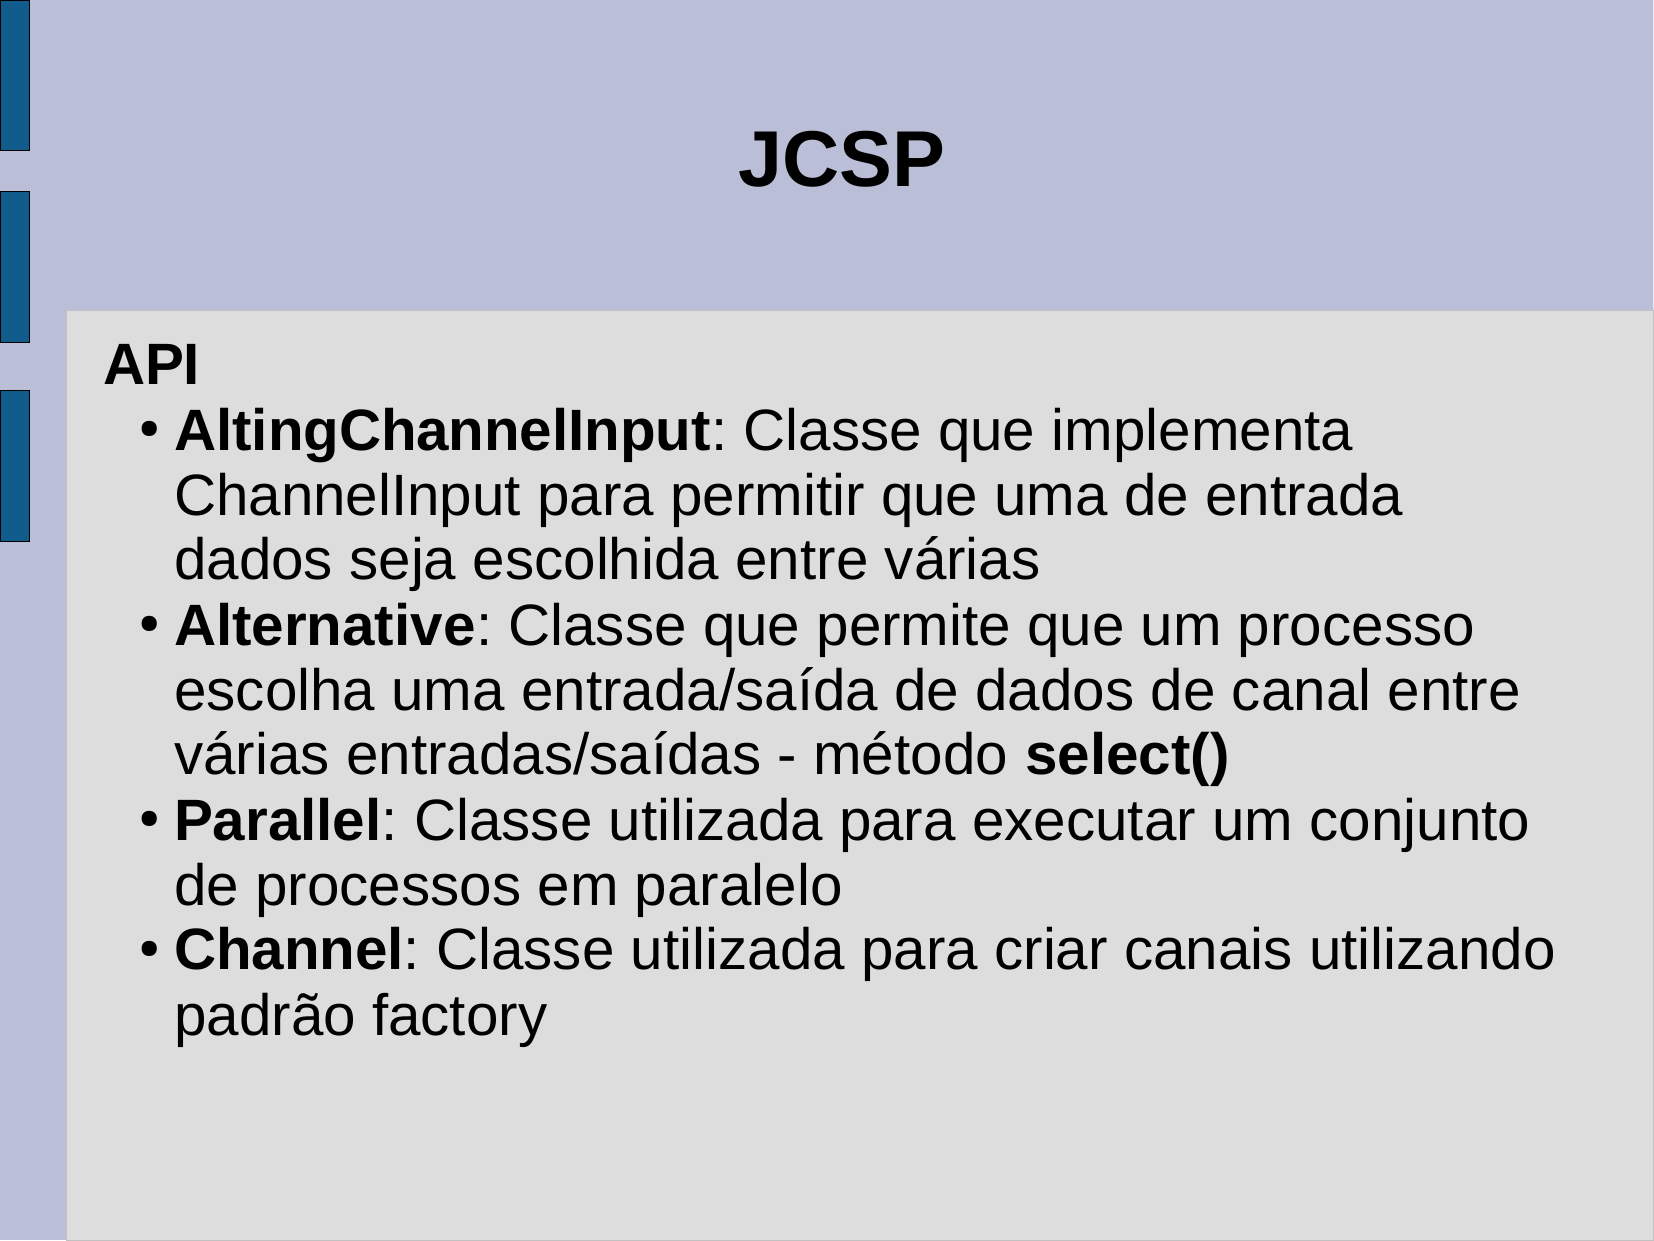

JCSP
API
AltingChannelInput: Classe que implementa ChannelInput para permitir que uma de entrada dados seja escolhida entre várias
Alternative: Classe que permite que um processo escolha uma entrada/saída de dados de canal entre várias entradas/saídas - método select()
Parallel: Classe utilizada para executar um conjunto de processos em paralelo
Channel: Classe utilizada para criar canais utilizando padrão factory